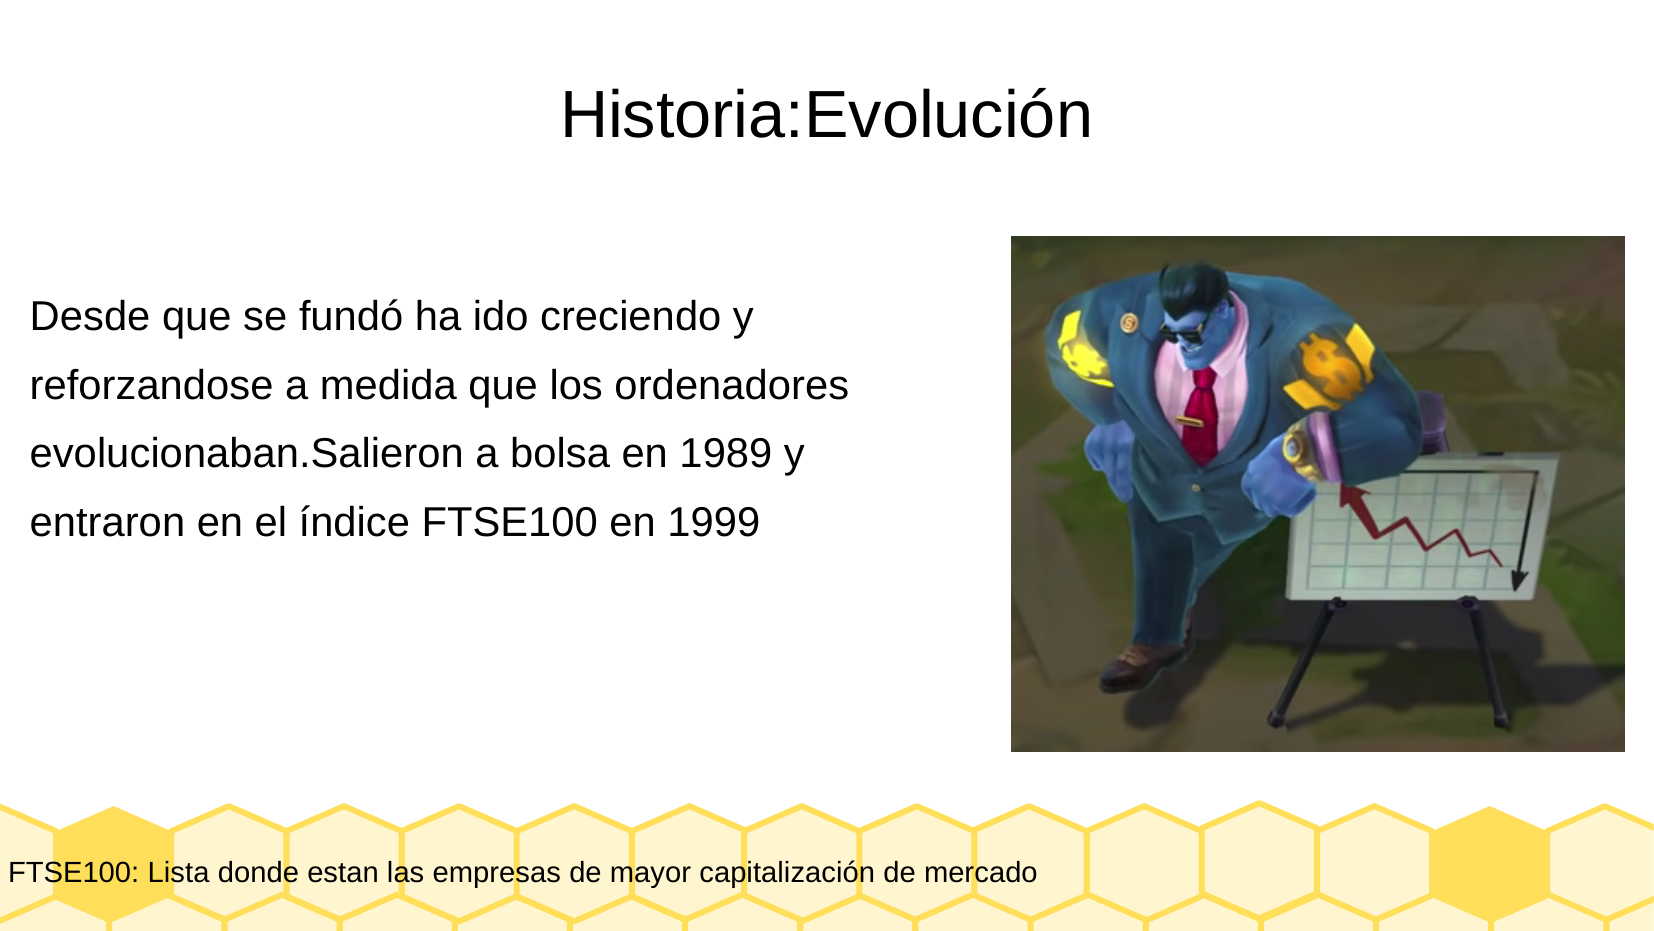

# Historia:Evolución
Desde que se fundó ha ido creciendo y
reforzandose a medida que los ordenadores
evolucionaban.Salieron a bolsa en 1989 y
entraron en el índice FTSE100 en 1999
 FTSE100: Lista donde estan las empresas de mayor capitalización de mercado